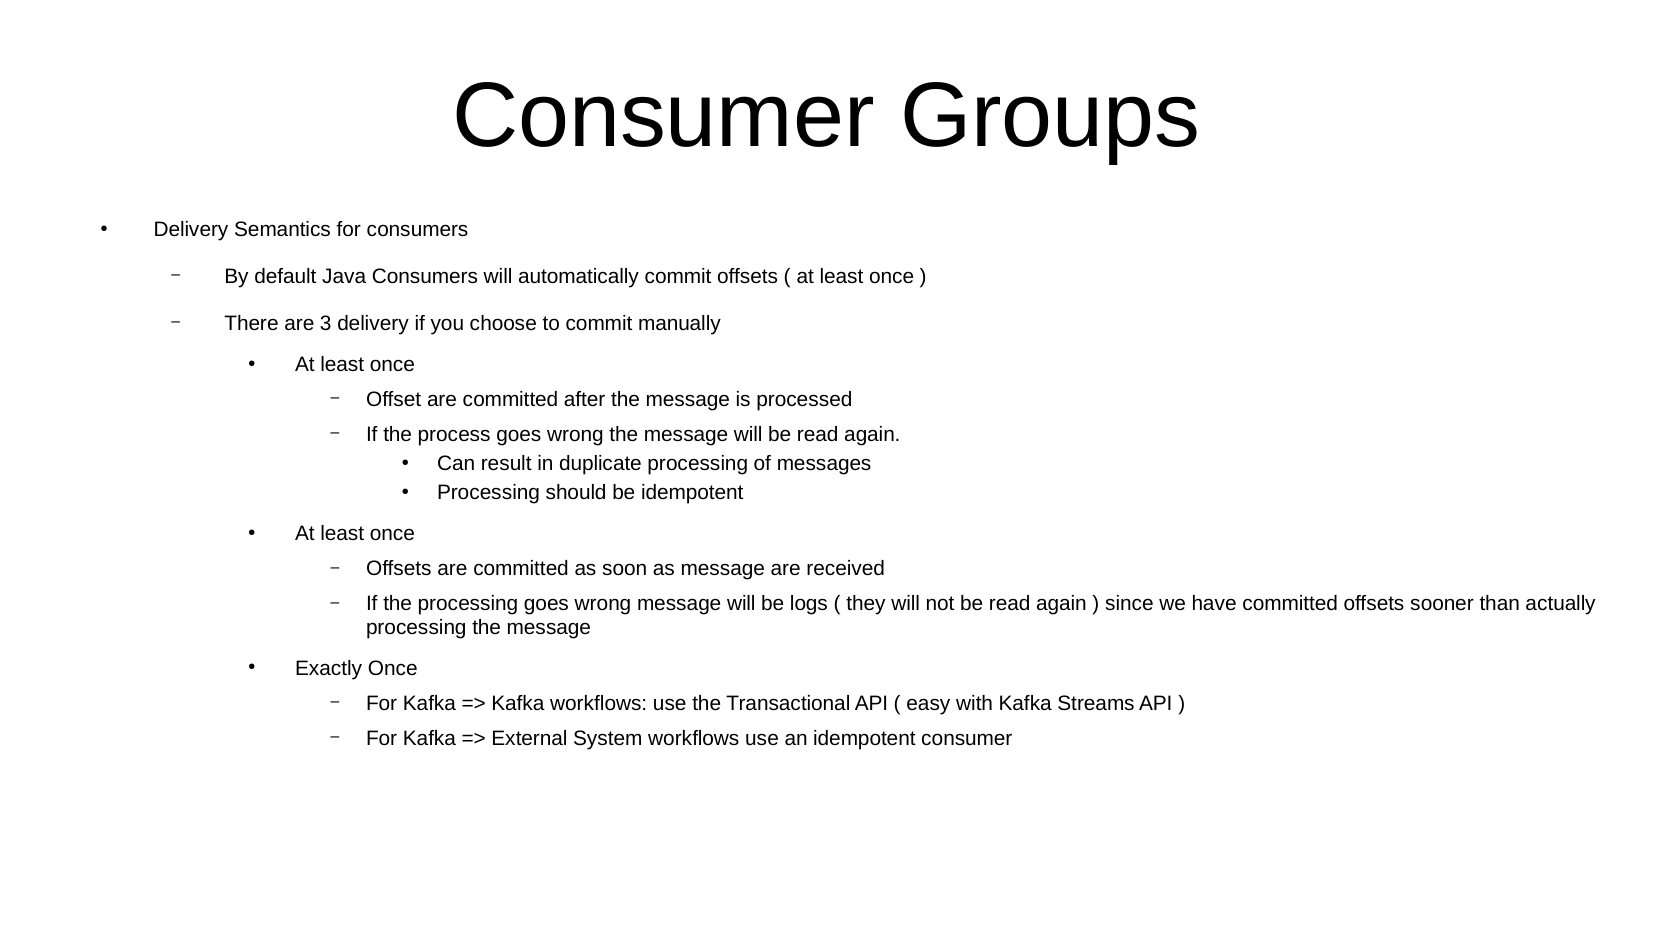

# Consumer Groups
Delivery Semantics for consumers
By default Java Consumers will automatically commit offsets ( at least once )
There are 3 delivery if you choose to commit manually
At least once
Offset are committed after the message is processed
If the process goes wrong the message will be read again.
Can result in duplicate processing of messages
Processing should be idempotent
At least once
Offsets are committed as soon as message are received
If the processing goes wrong message will be logs ( they will not be read again ) since we have committed offsets sooner than actually processing the message
Exactly Once
For Kafka => Kafka workflows: use the Transactional API ( easy with Kafka Streams API )
For Kafka => External System workflows use an idempotent consumer